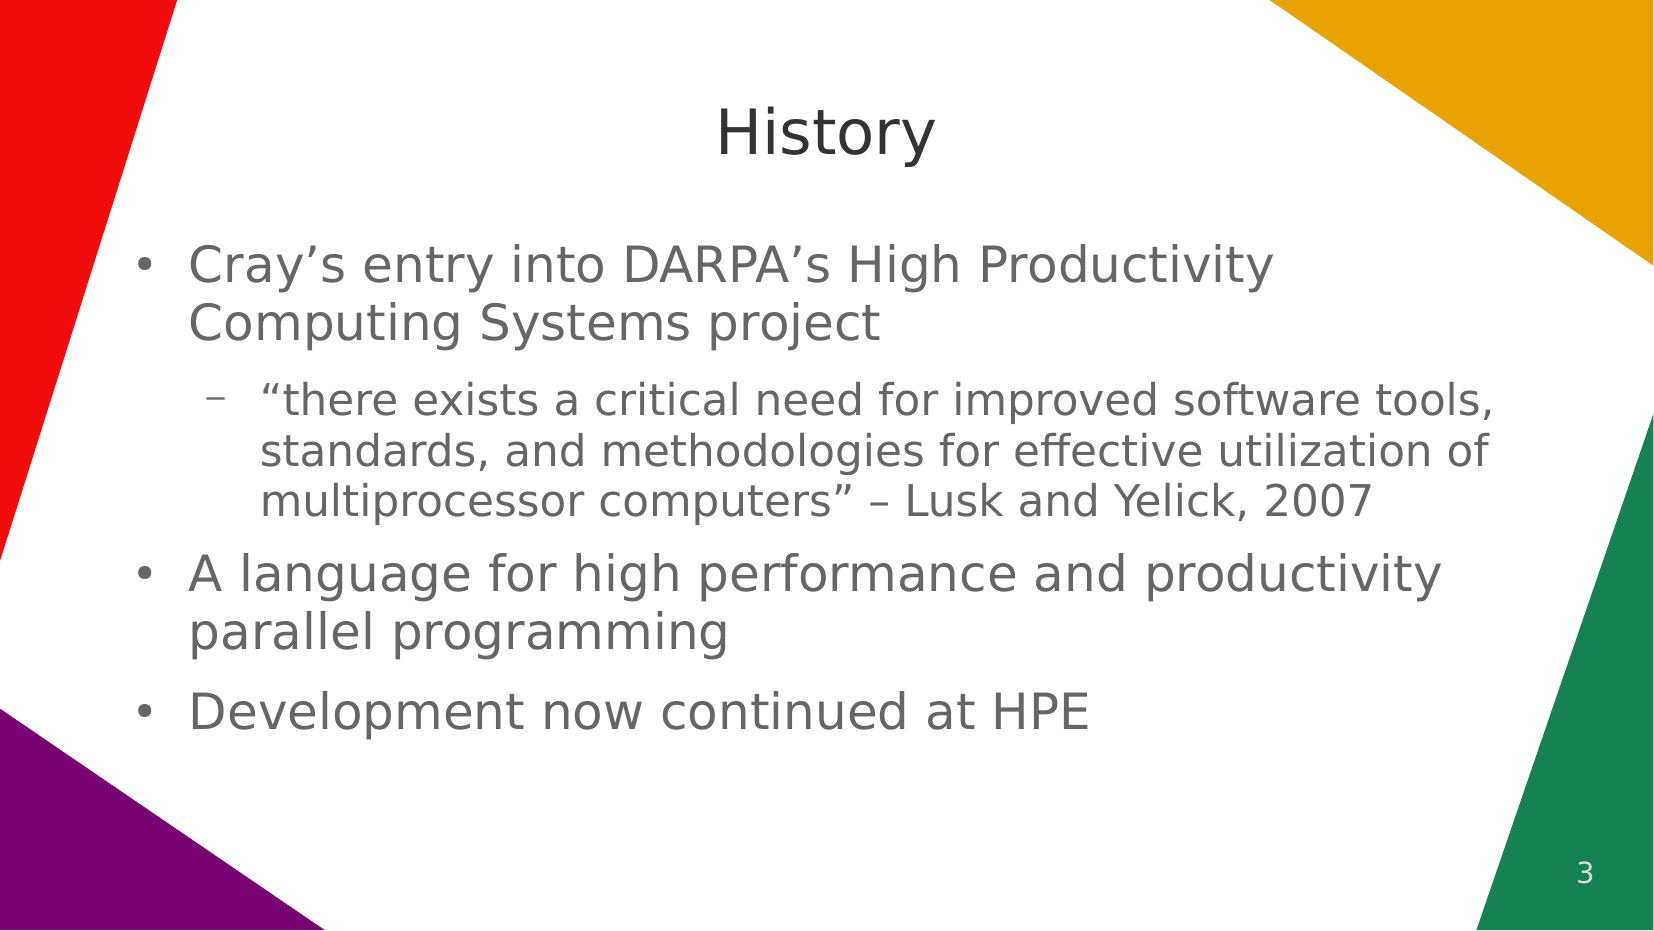

# History
Cray’s entry into DARPA’s High Productivity Computing Systems project
“there exists a critical need for improved software tools, standards, and methodologies for effective utilization of multiprocessor computers” – Lusk and Yelick, 2007
A language for high performance and productivity parallel programming
Development now continued at HPE
3